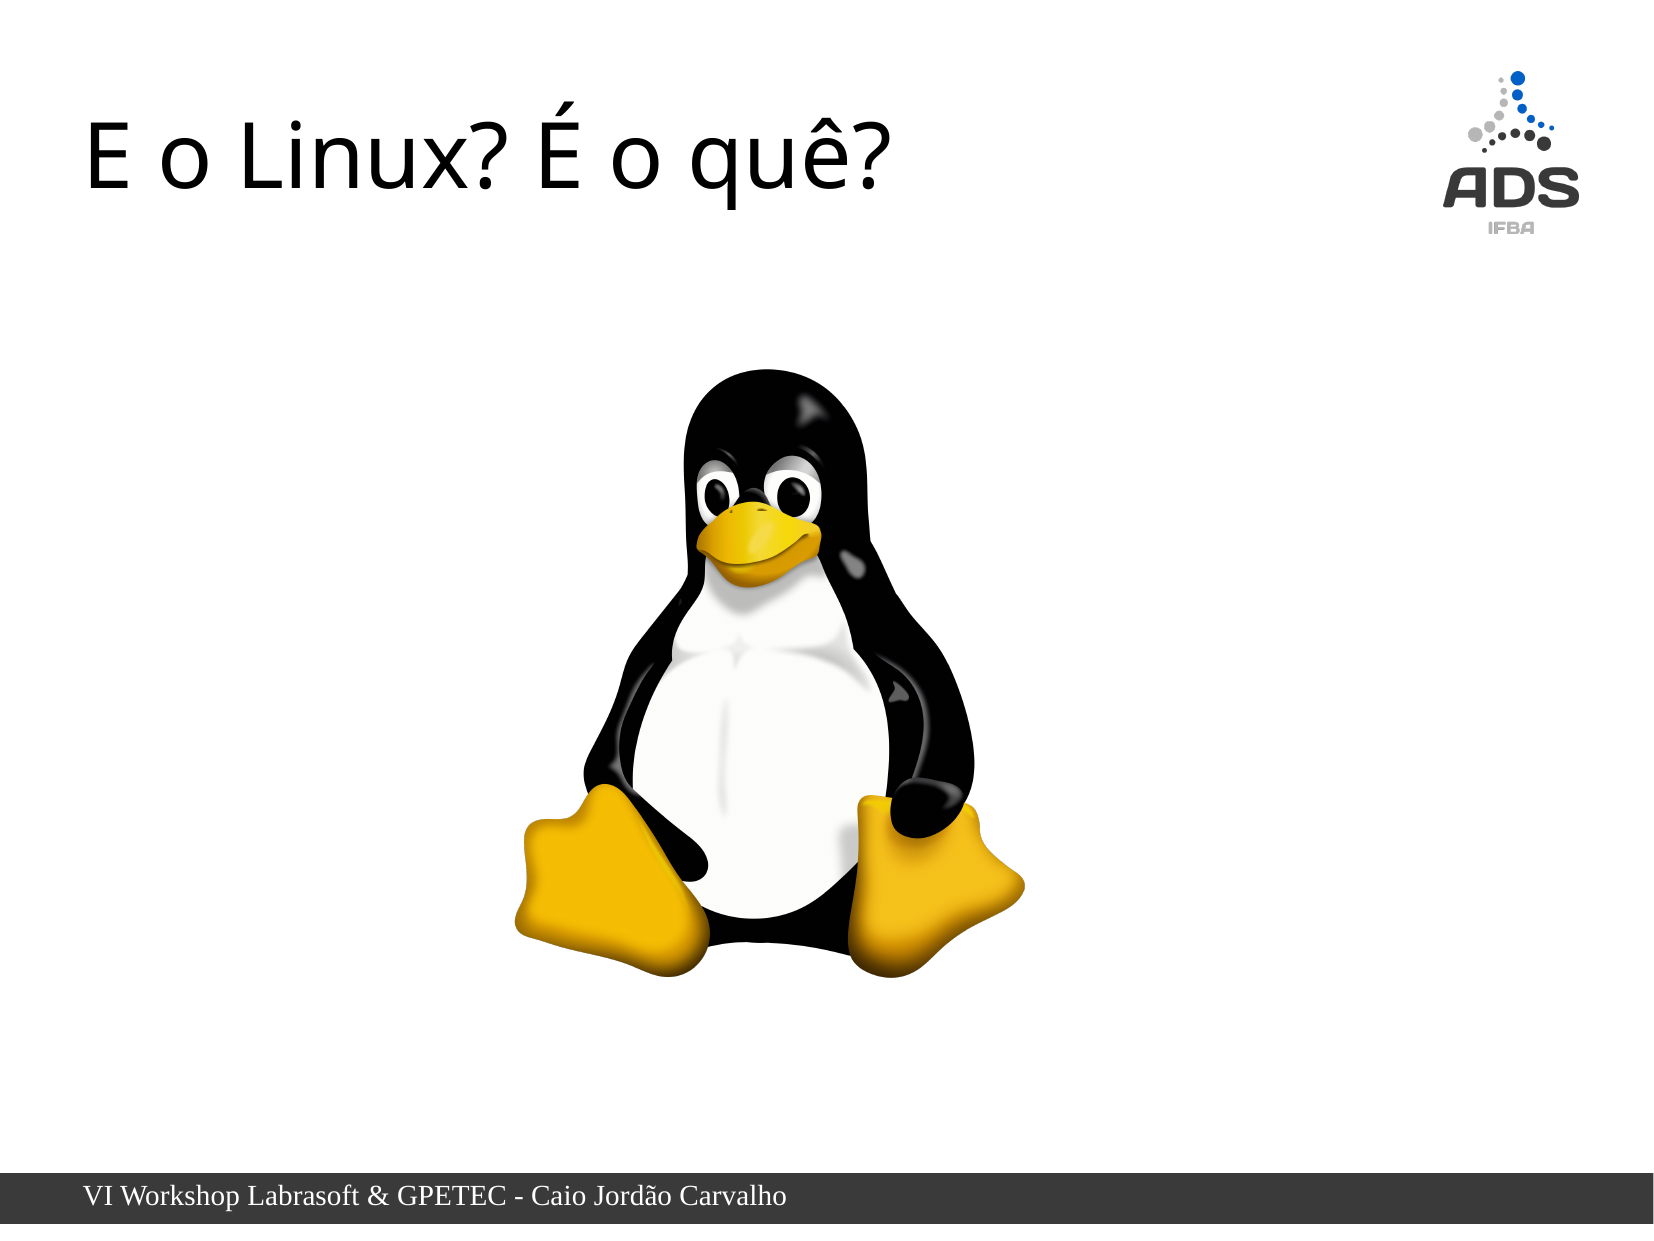

# E o Linux? É o quê?